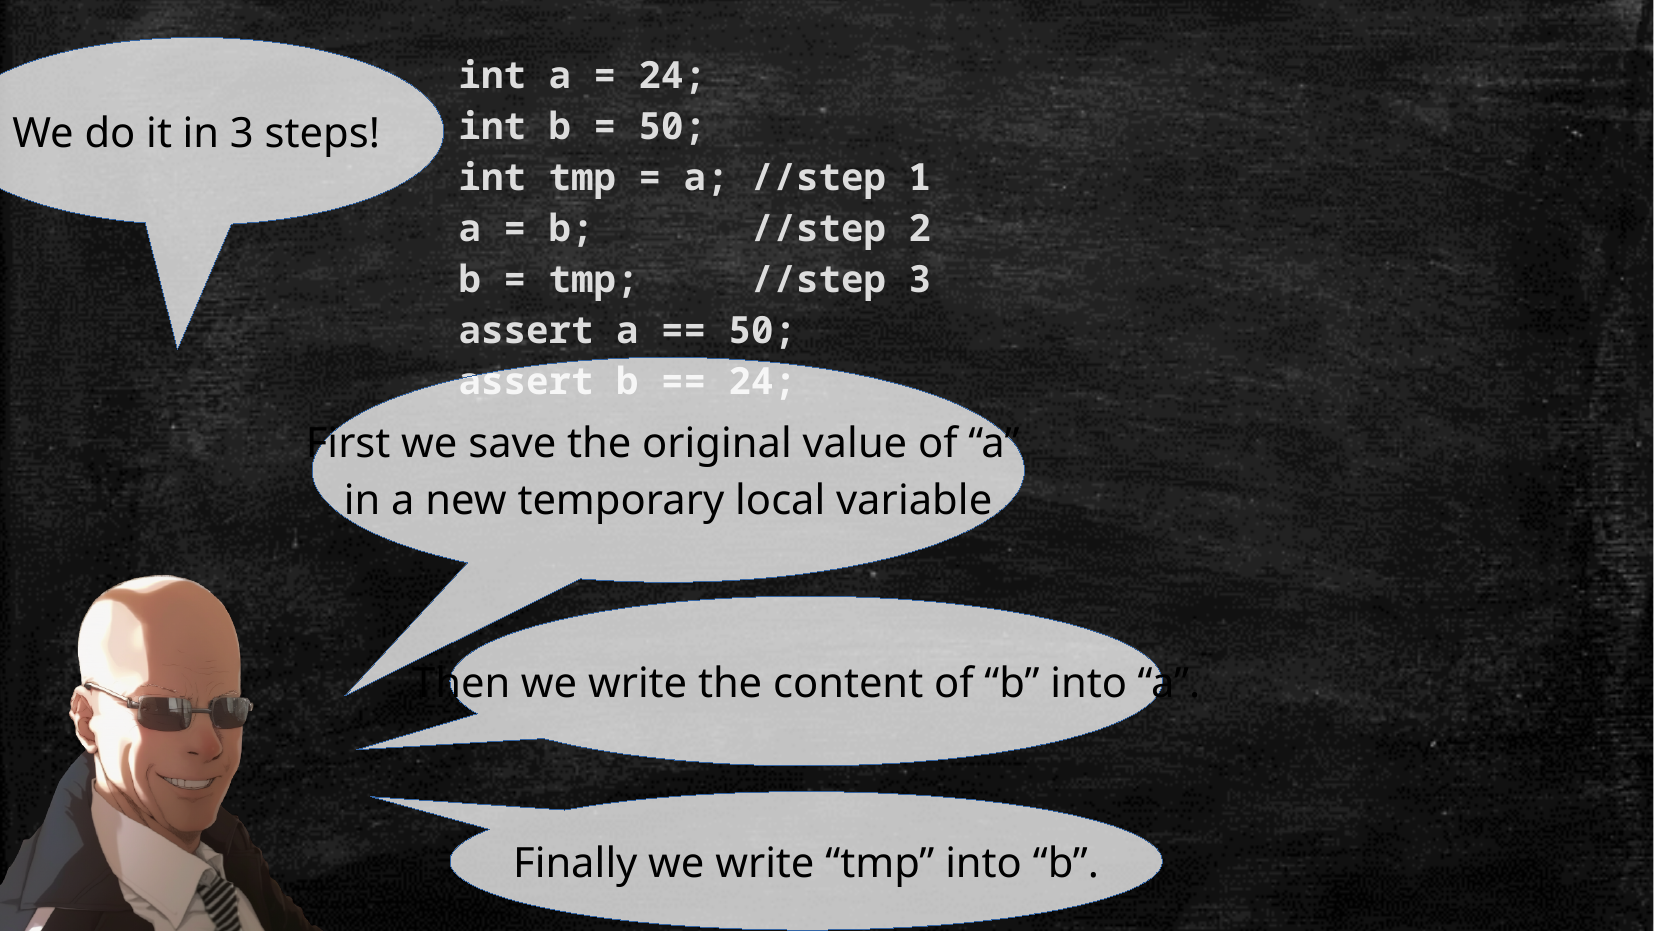

We do it in 3 steps!
int a = 24;
int b = 50;
int tmp = a; //step 1
a = b; //step 2
b = tmp; //step 3
assert a == 50;
assert b == 24;
First we save the original value of “a”
in a new temporary local variable
Then we write the content of “b” into “a”.
Finally we write “tmp” into “b”.